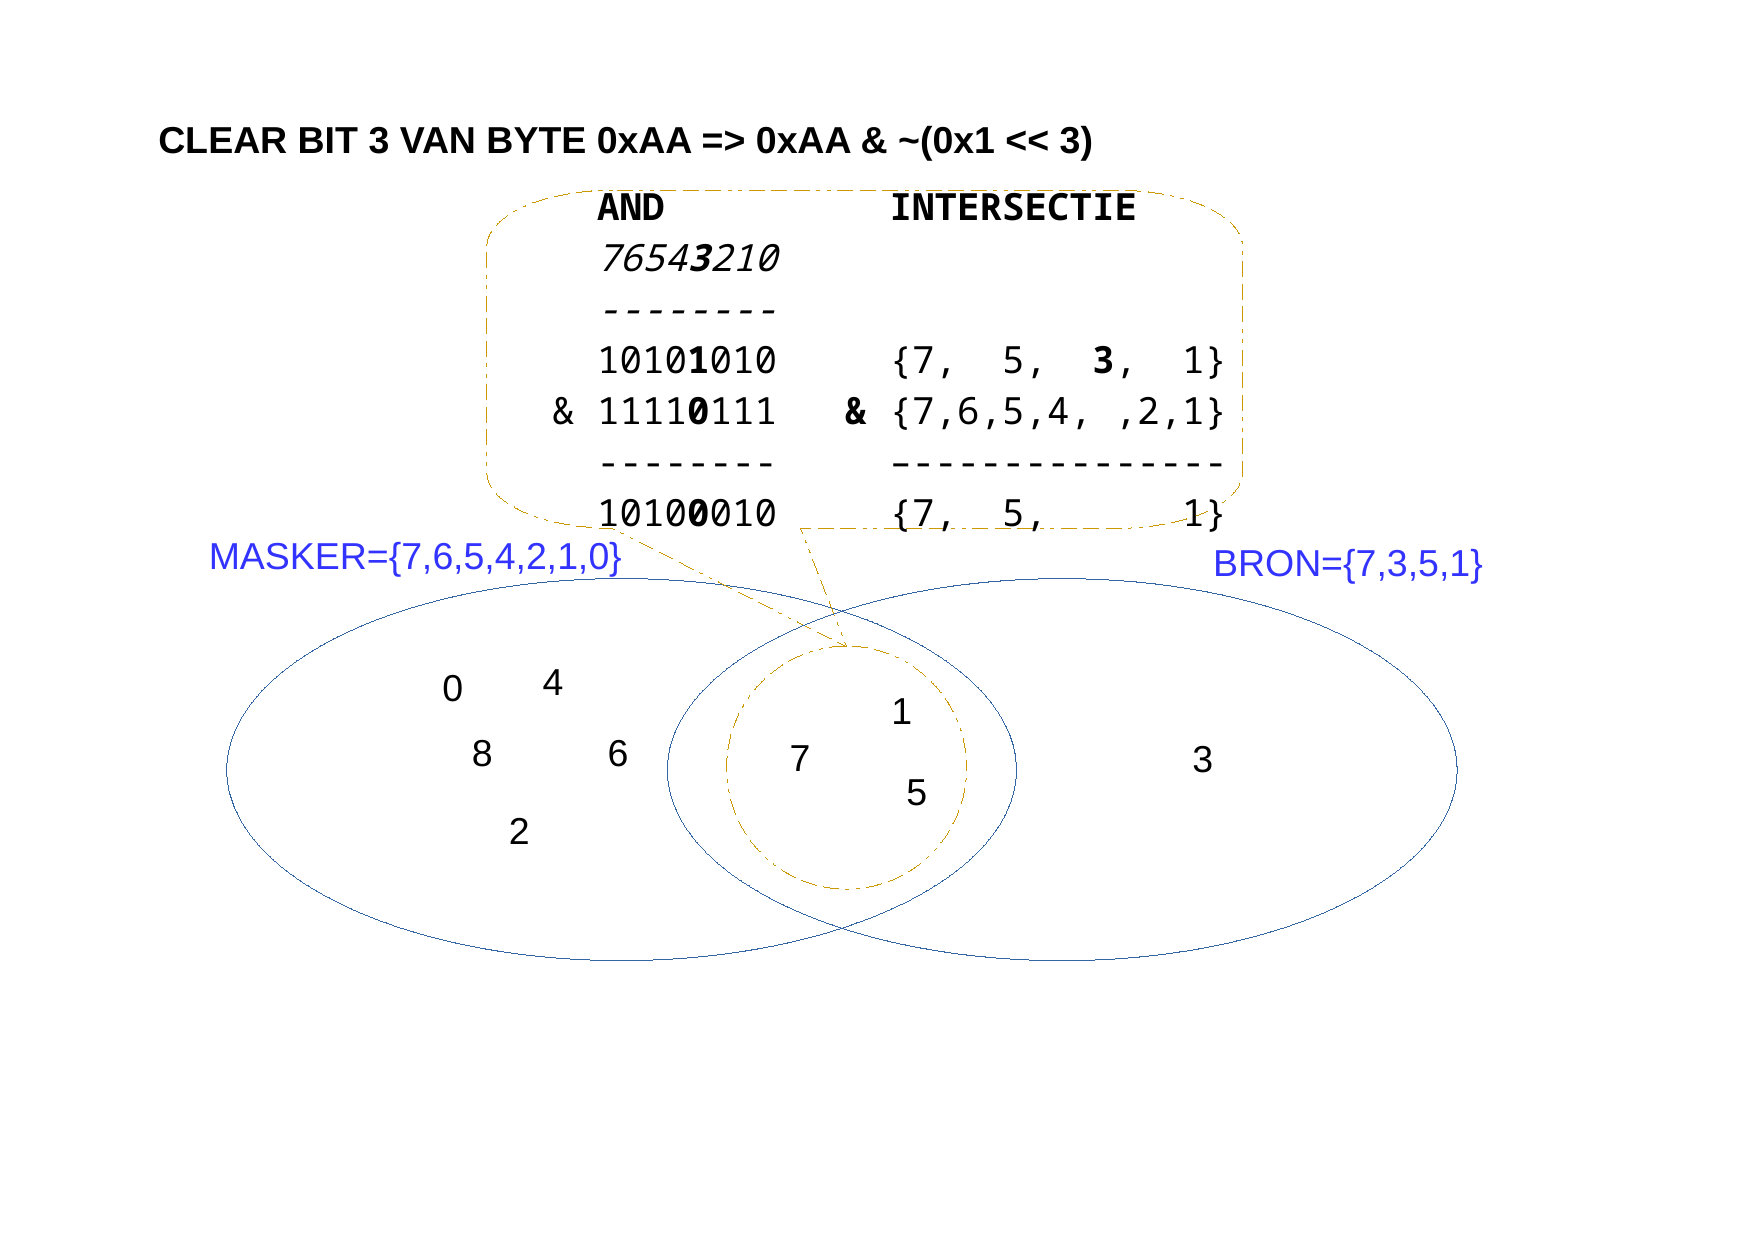

CLEAR BIT 3 VAN BYTE 0xAA => 0xAA & ~(0x1 << 3)
 AND INTERSECTIE
 76543210
 --------
 10101010 {7, 5, 3, 1}
 & 11110111 & {7,6,5,4, ,2,1}
 -------- –--------------
 10100010 {7, 5, 1}
MASKER={7,6,5,4,2,1,0}
BRON={7,3,5,1}
4
0
1
8
6
7
3
5
2